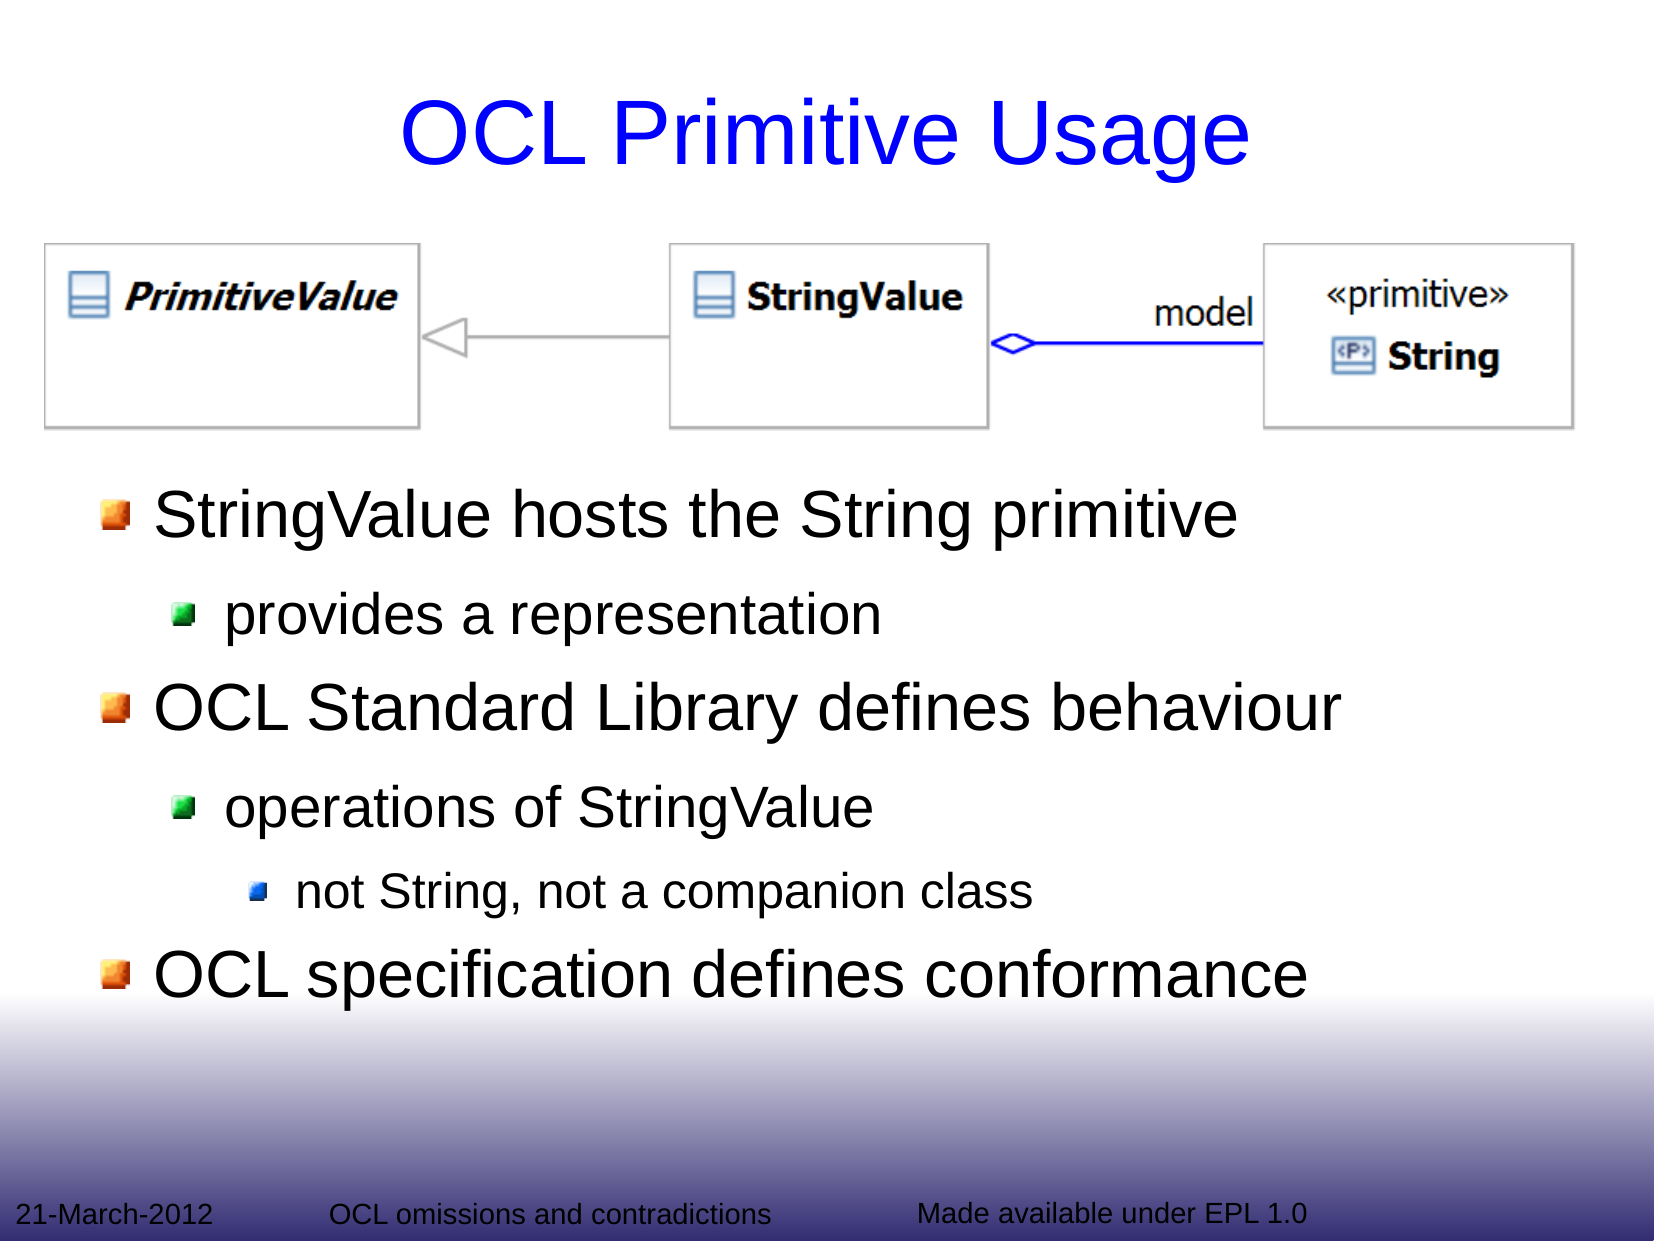

# OCL Primitive Usage
StringValue hosts the String primitive
provides a representation
OCL Standard Library defines behaviour
operations of StringValue
not String, not a companion class
OCL specification defines conformance
21-March-2012
OCL omissions and contradictions